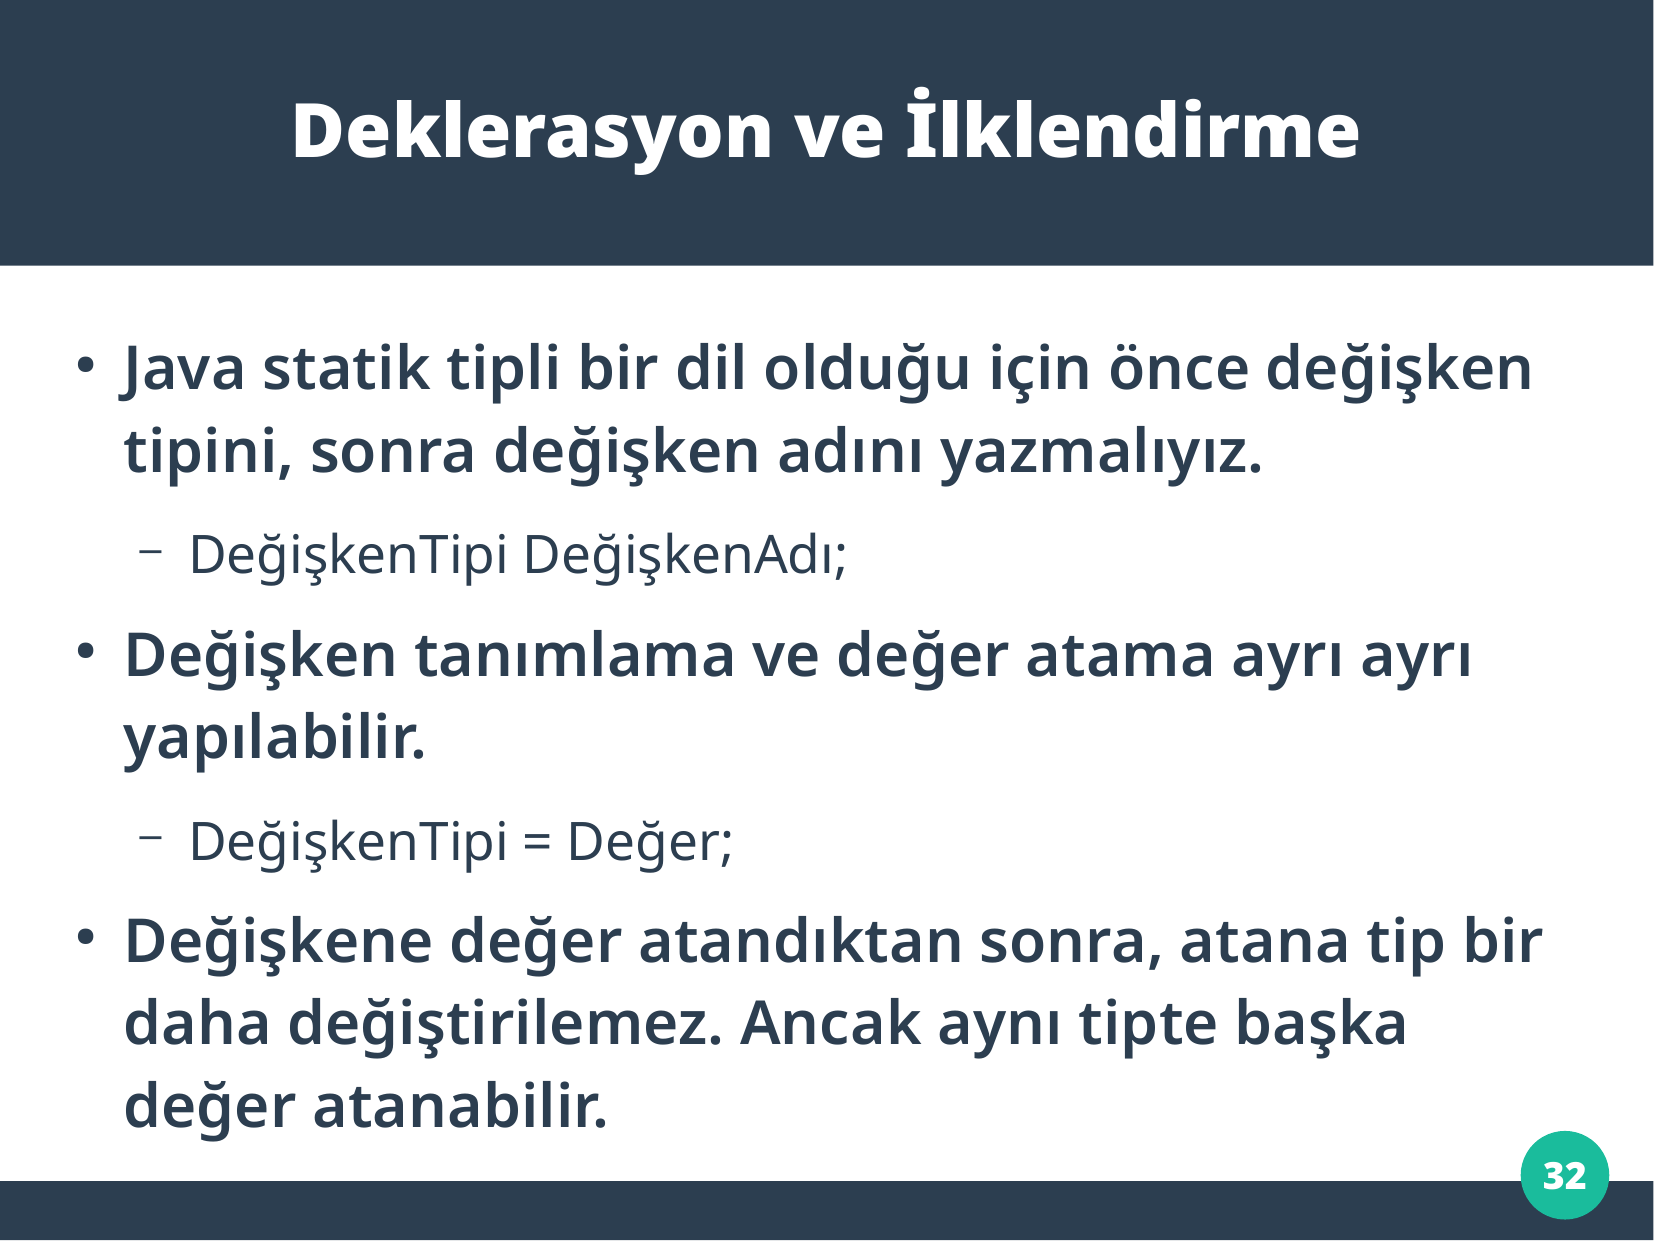

# Deklerasyon ve İlklendirme
Java statik tipli bir dil olduğu için önce değişken tipini, sonra değişken adını yazmalıyız.
DeğişkenTipi DeğişkenAdı;
Değişken tanımlama ve değer atama ayrı ayrı yapılabilir.
DeğişkenTipi = Değer;
Değişkene değer atandıktan sonra, atana tip bir daha değiştirilemez. Ancak aynı tipte başka değer atanabilir.
32